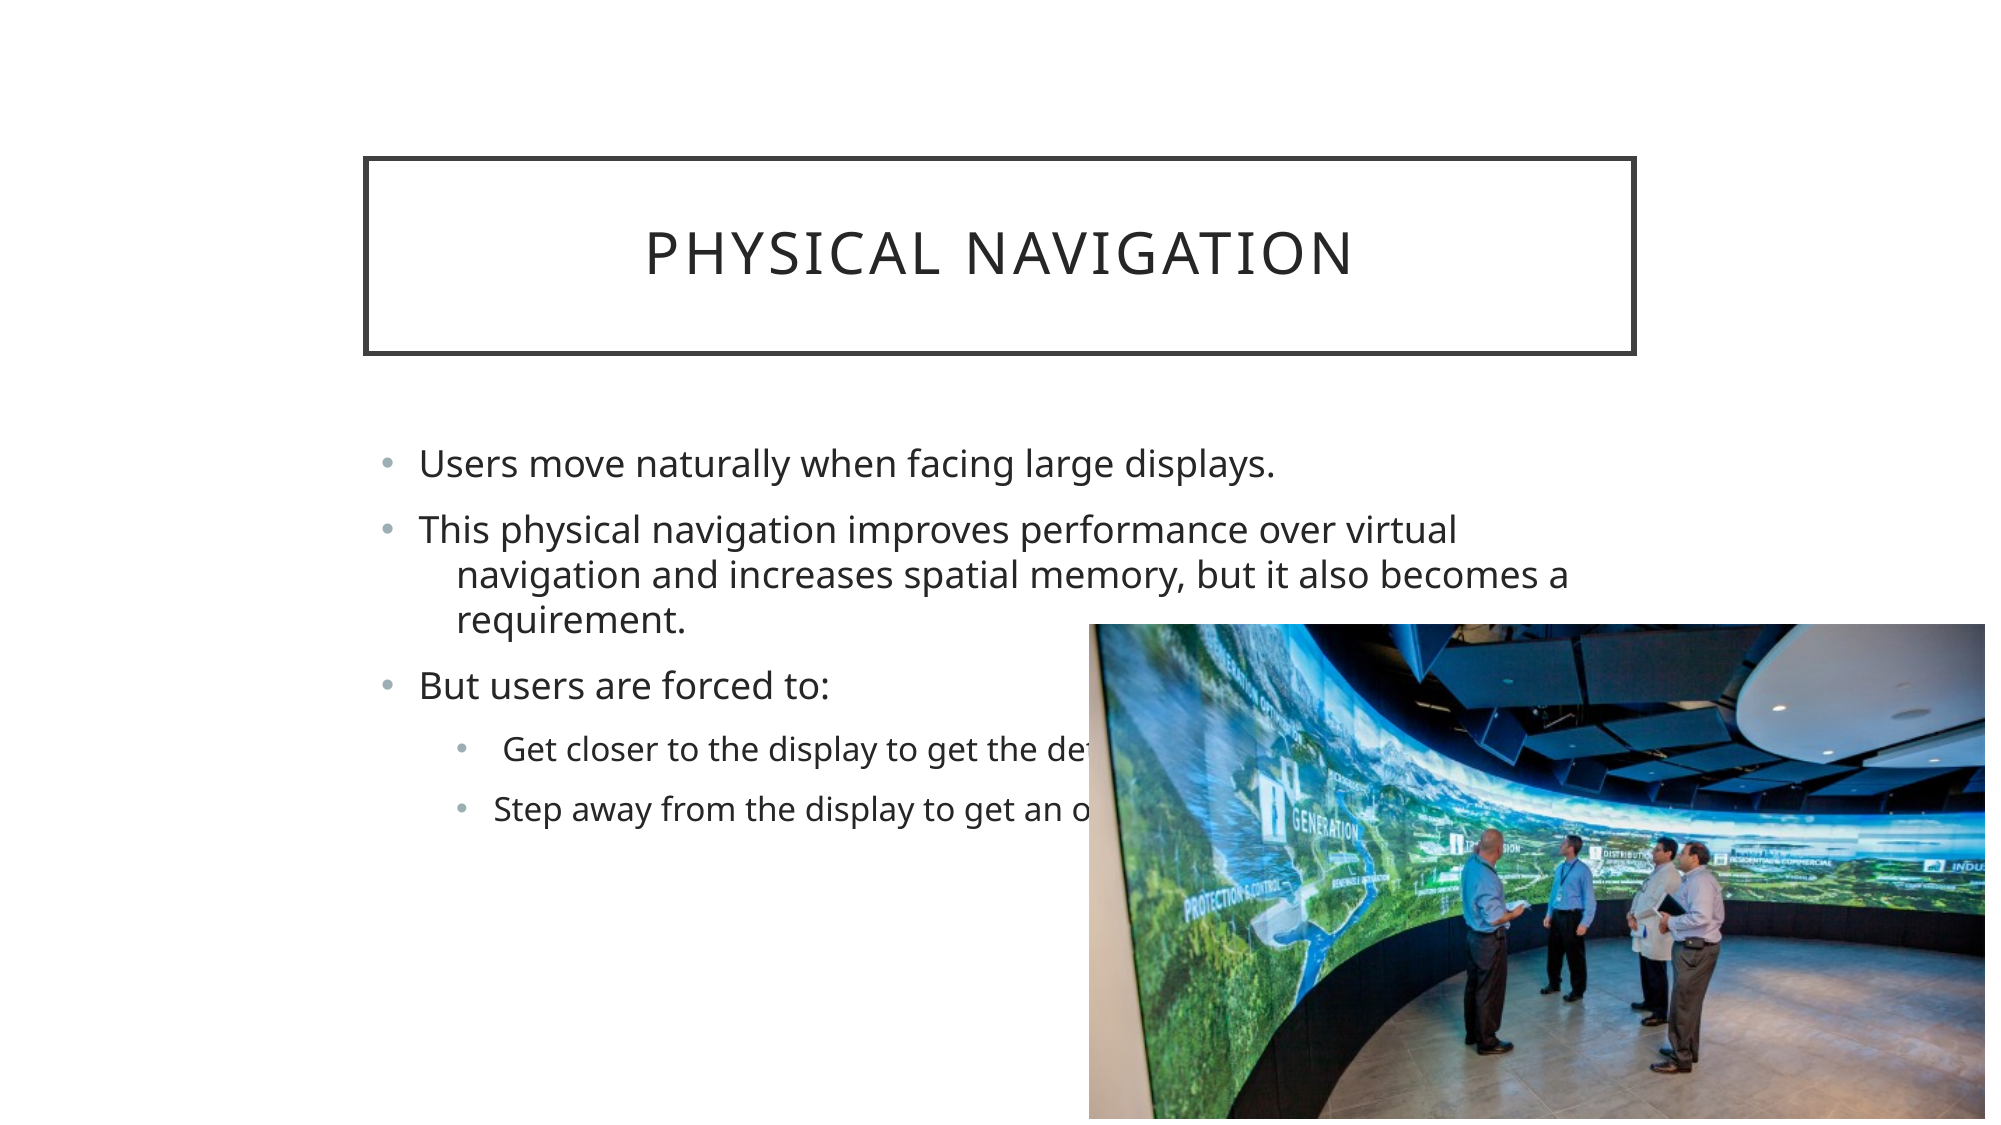

# Physical navigation
Users move naturally when facing large displays.
This physical navigation improves performance over virtual navigation and increases spatial memory, but it also becomes a requirement.
But users are forced to:
 Get closer to the display to get the details.
Step away from the display to get an overview.